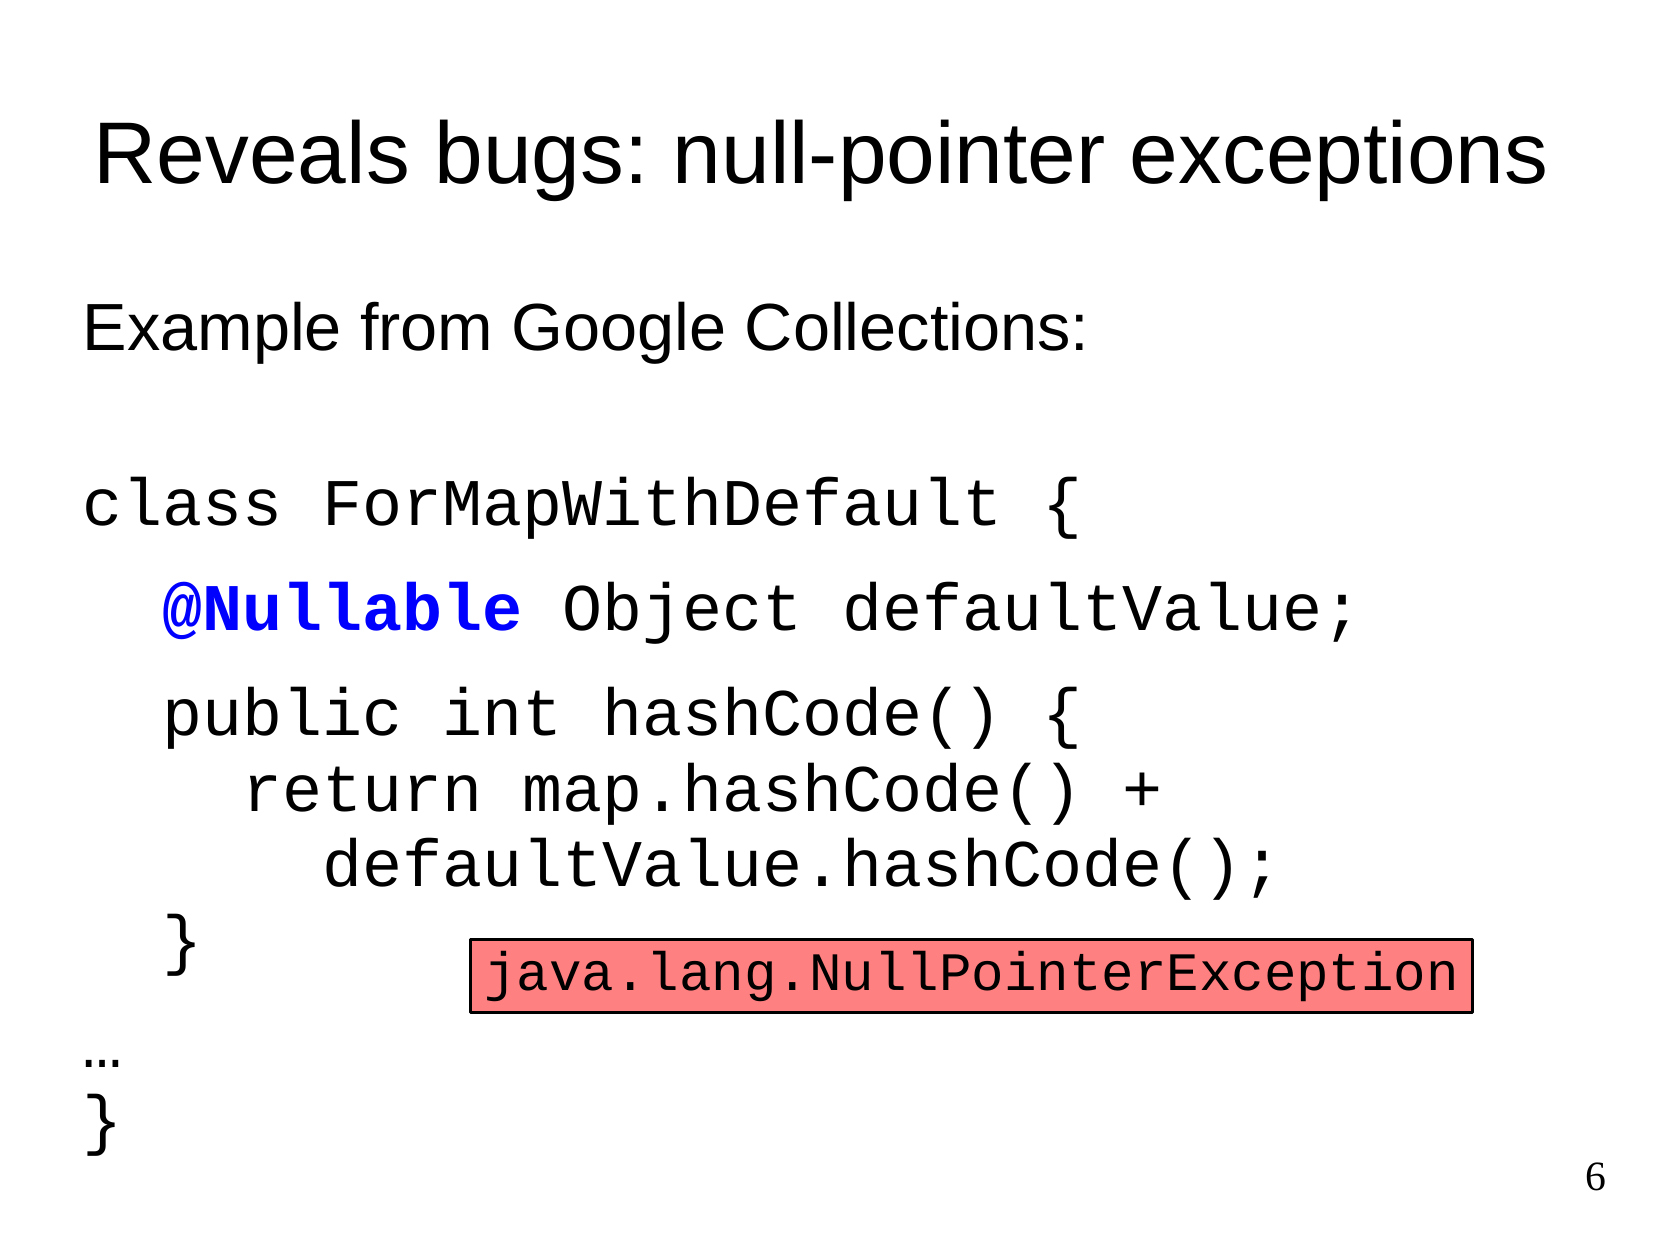

Reveals bugs: null-pointer exceptions
# Example from Google Collections:
class ForMapWithDefault {
 @Nullable Object defaultValue;
 public int hashCode() {
 return map.hashCode() +
 defaultValue.hashCode();
 }
…
}
java.lang.NullPointerException
6